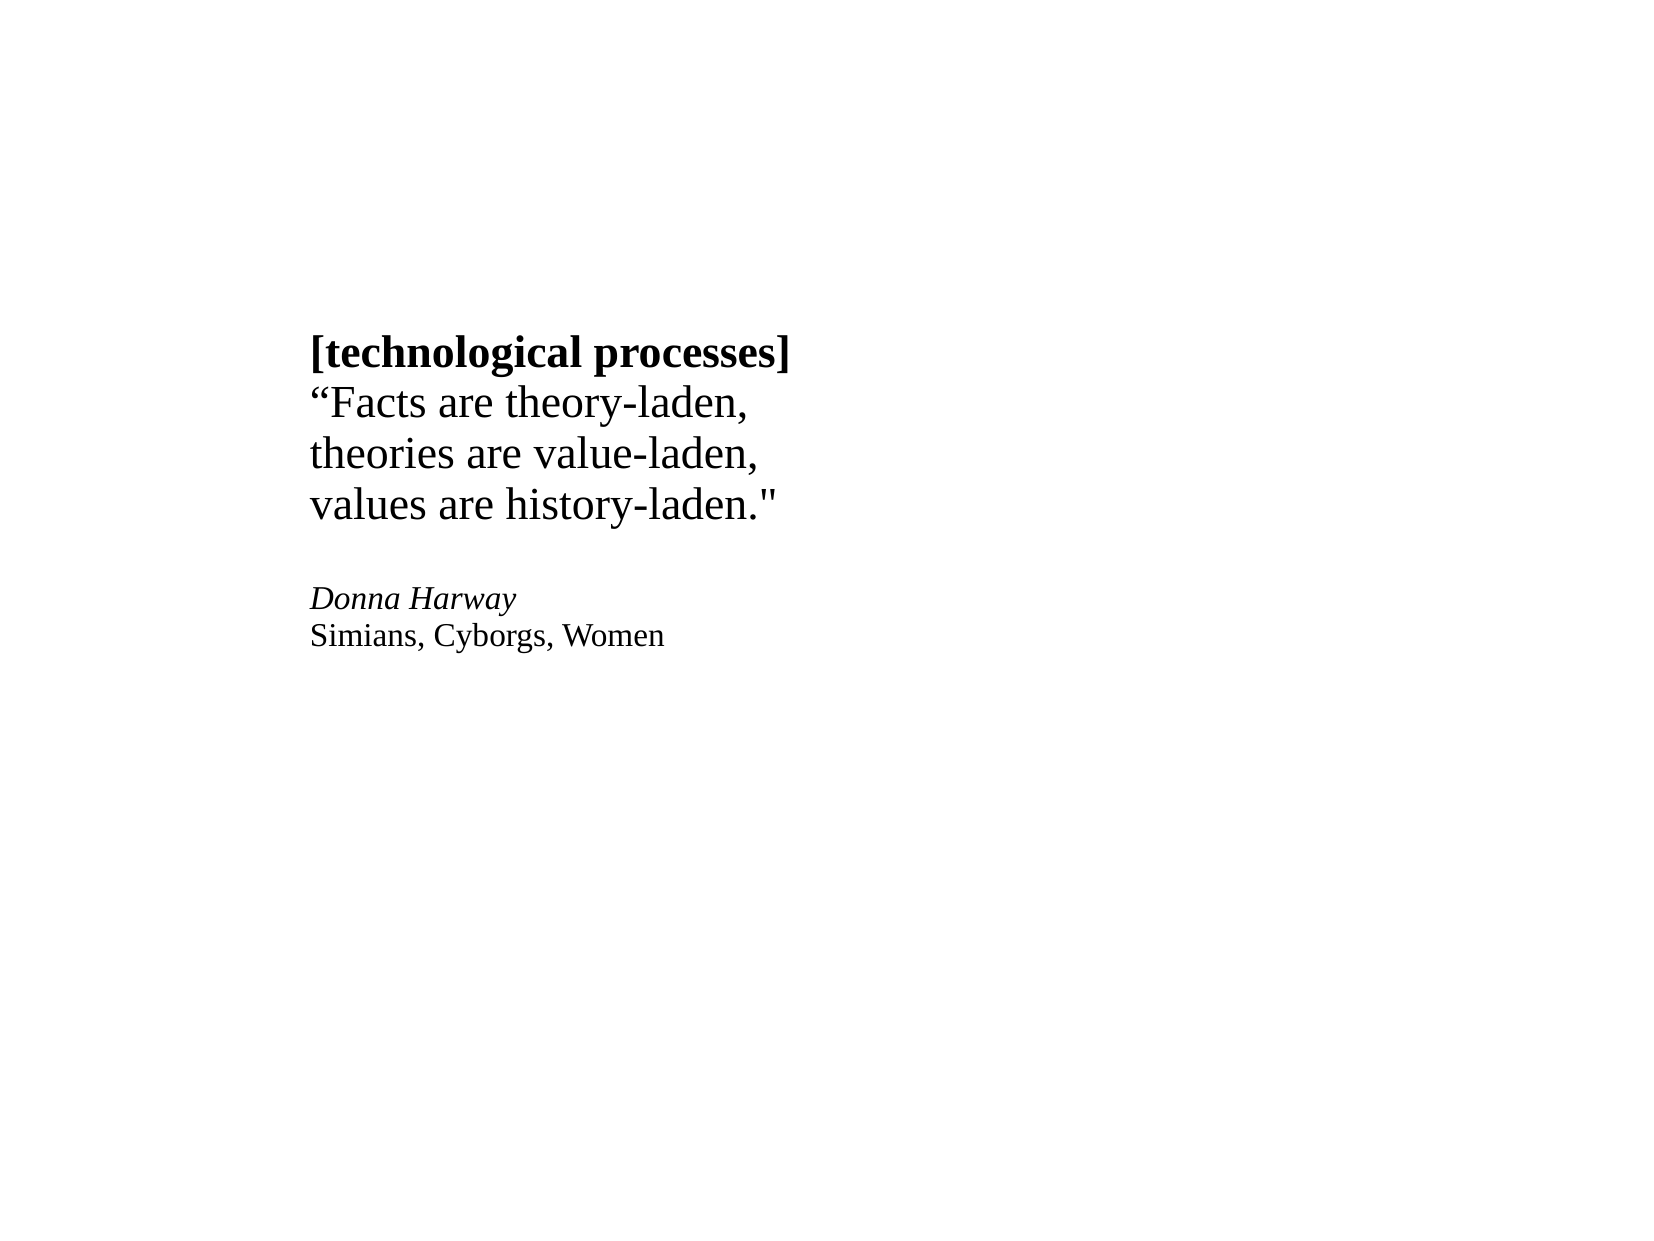

[technological processes]
“Facts are theory-laden,
theories are value-laden,
values are history-laden."
Donna Harway
Simians, Cyborgs, Women